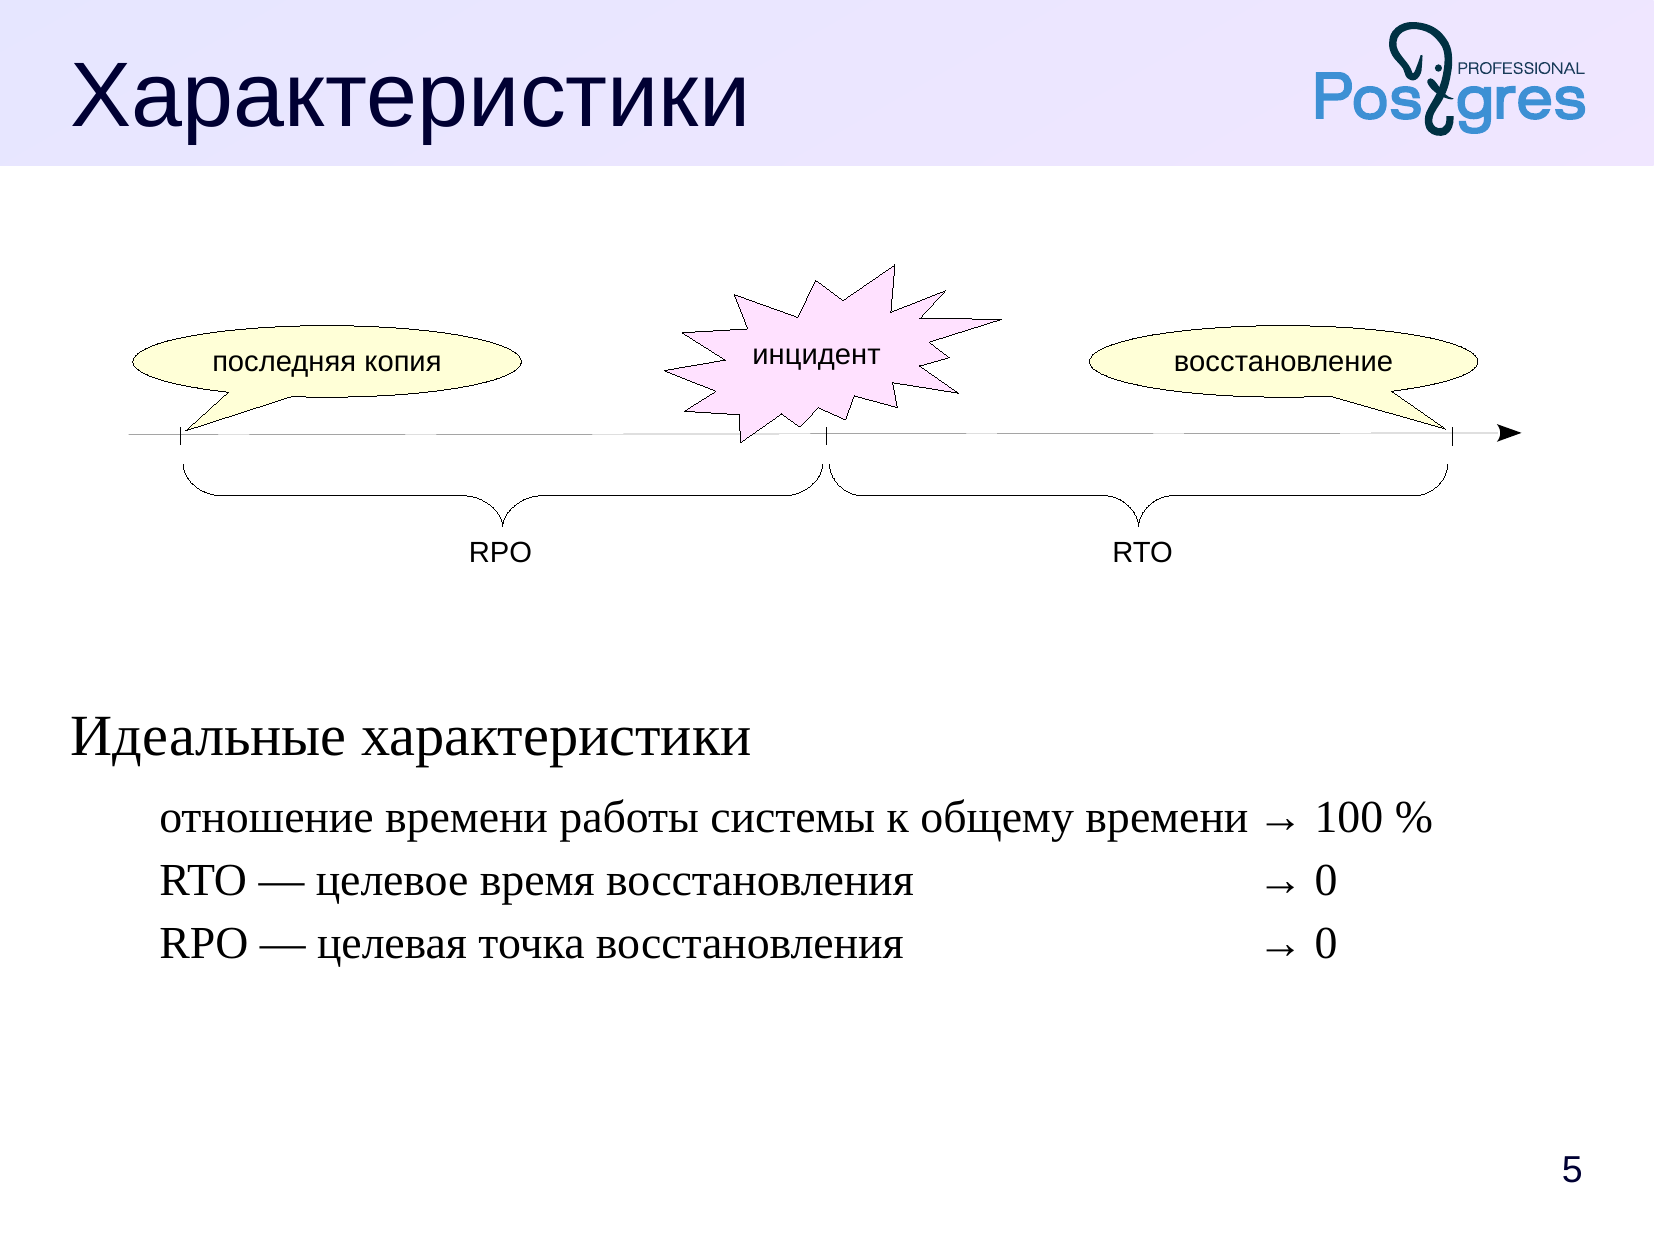

# Характеристики
инцидент
последняя копия
восстановление
RPO
RTO
Идеальные характеристики
отношение времени работы системы к общему времени	→ 100 %
RTO — целевое время восстановления	→ 0
RPO — целевая точка восстановления	→ 0